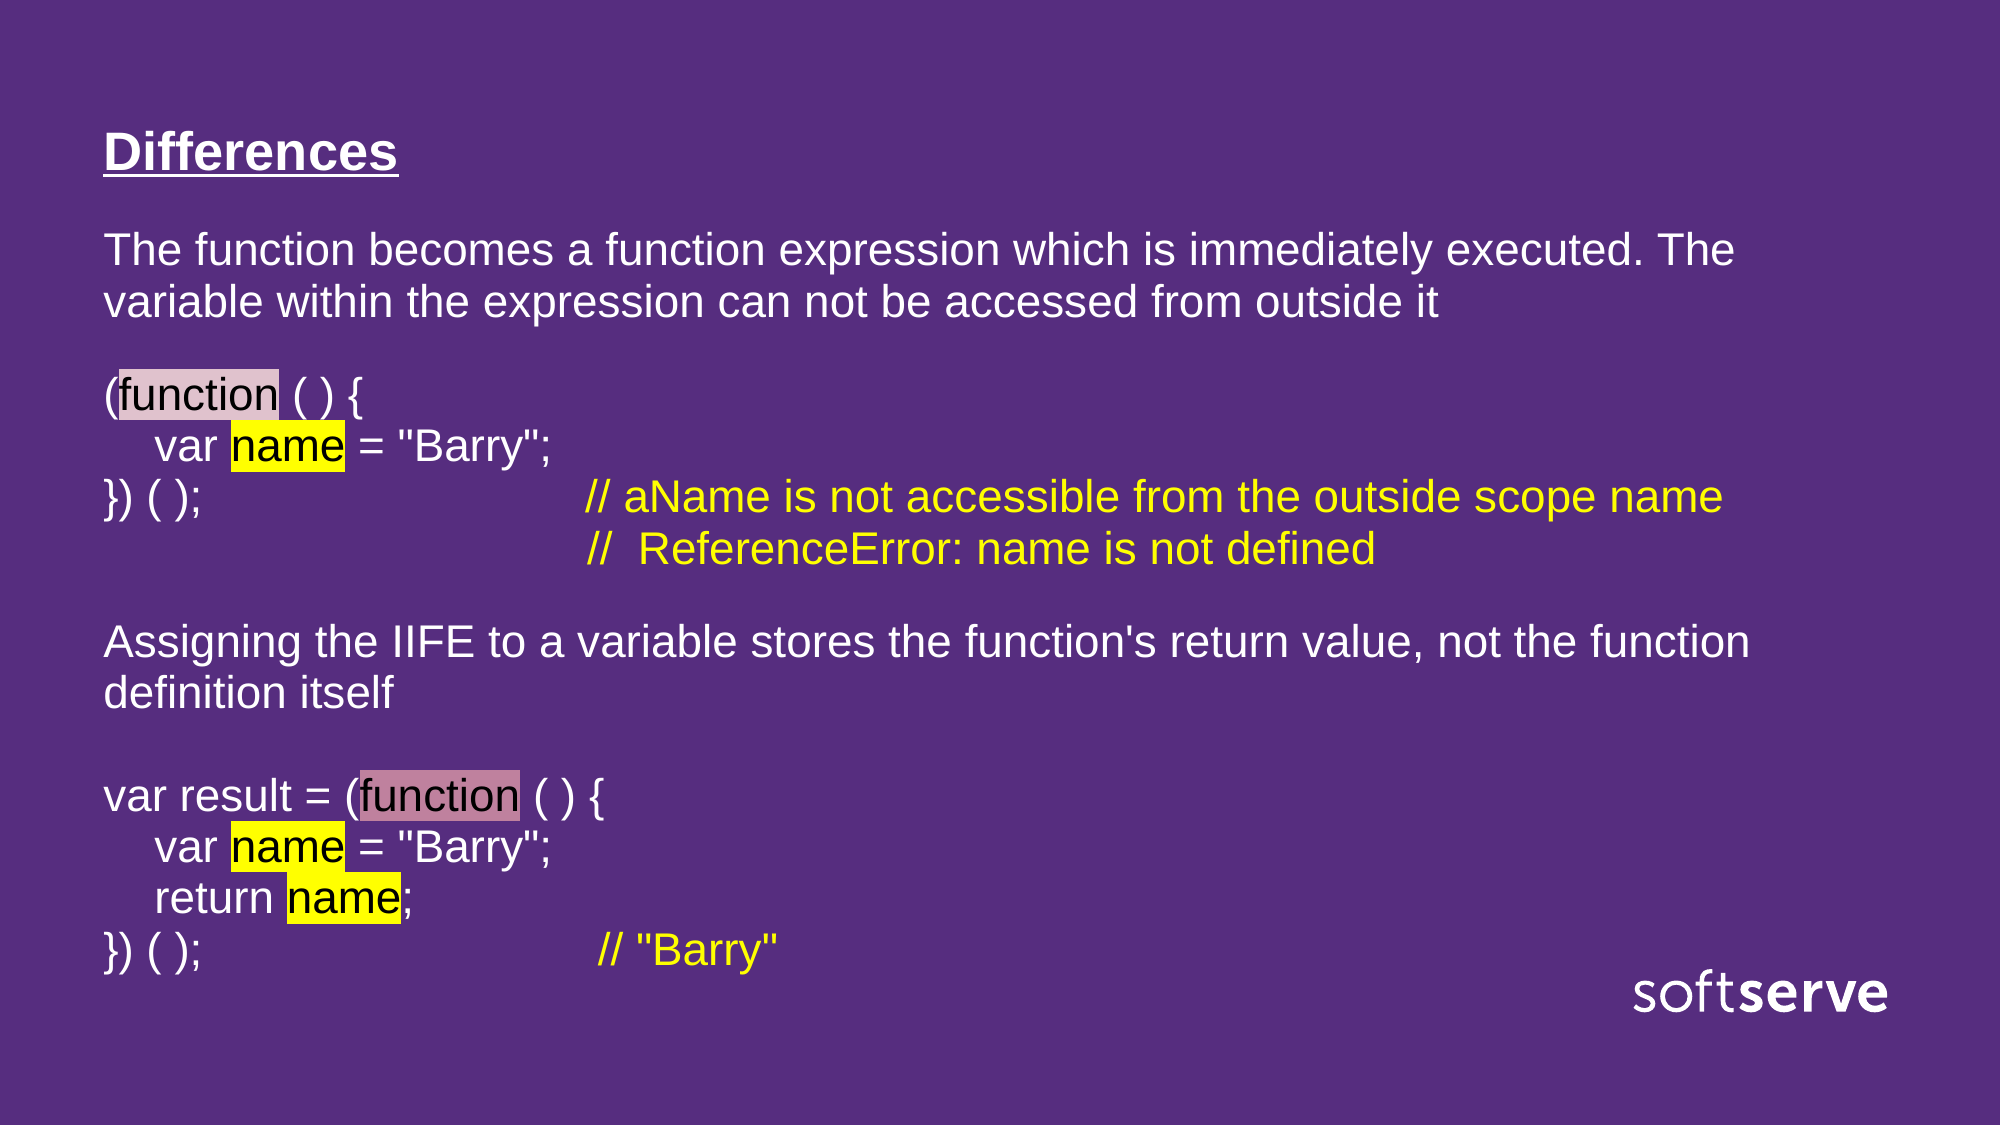

Differences
The function becomes a function expression which is immediately executed. The variable within the expression can not be accessed from outside it
(function ( ) {
 var name = "Barry";
}) ( ); // aName is not accessible from the outside scope name // ReferenceError: name is not defined
Assigning the IIFE to a variable stores the function's return value, not the function definition itself
var result = (function ( ) {
 var name = "Barry";
 return name;
}) ( ); // "Barry"